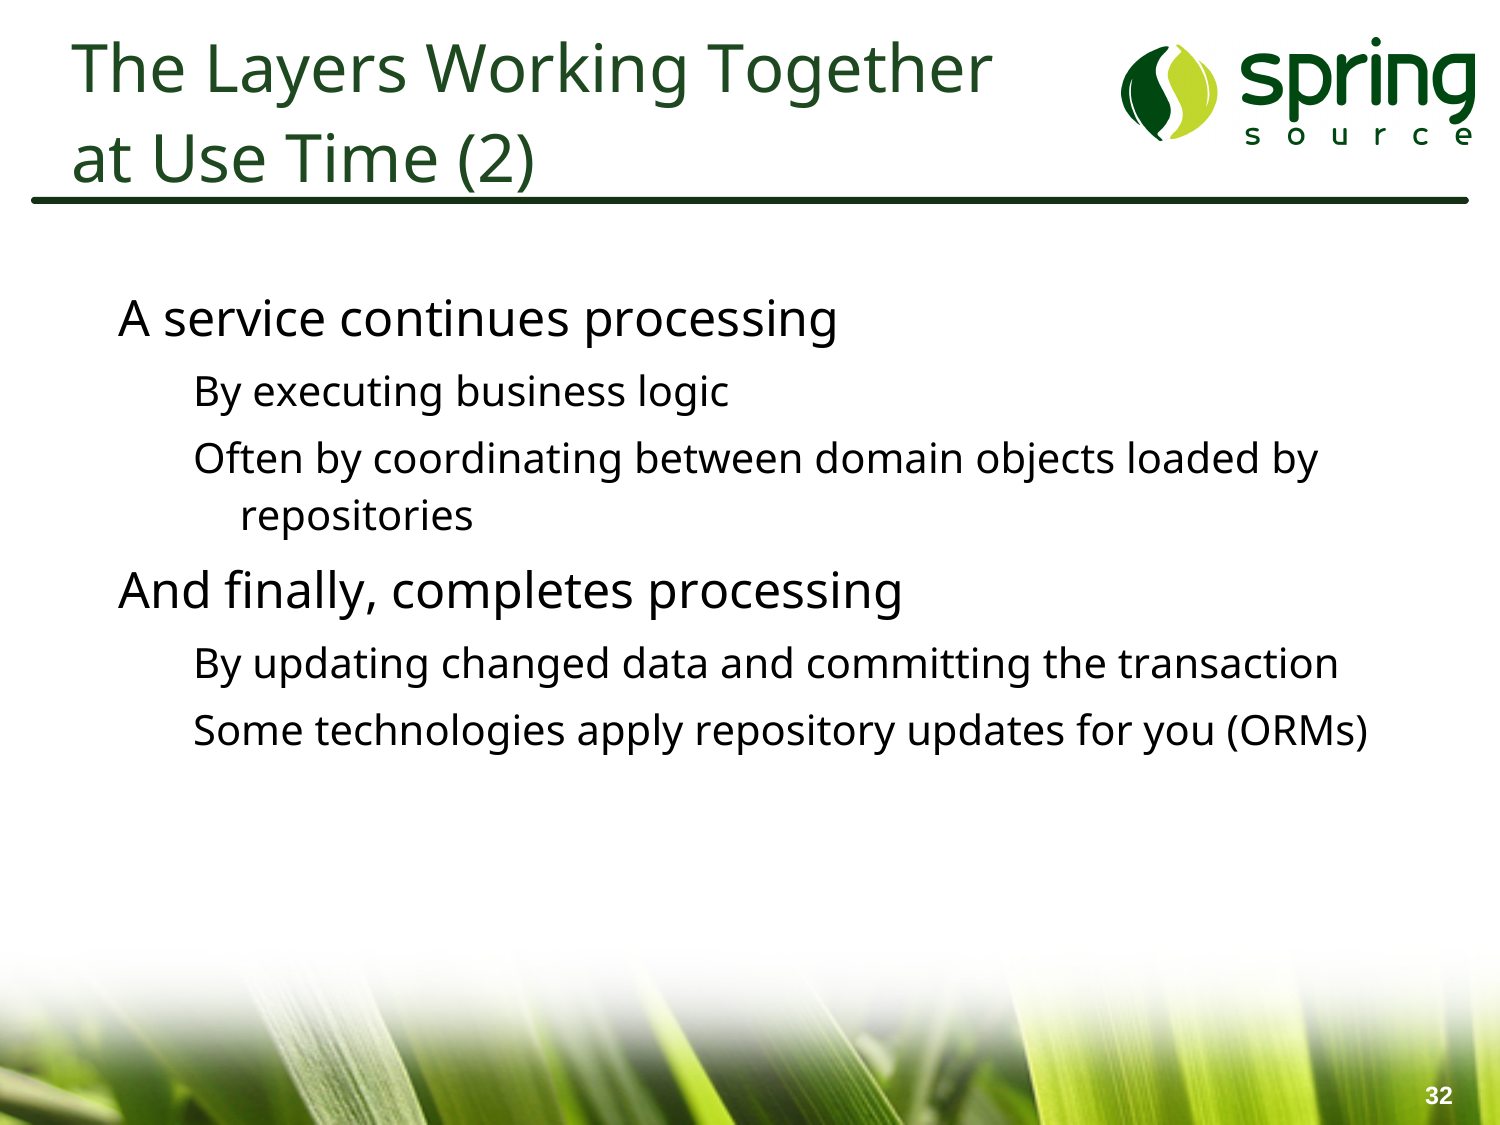

# The Layers Working Together at Use Time (2)
A service continues processing
By executing business logic
Often by coordinating between domain objects loaded by repositories
And finally, completes processing
By updating changed data and committing the transaction
Some technologies apply repository updates for you (ORMs)